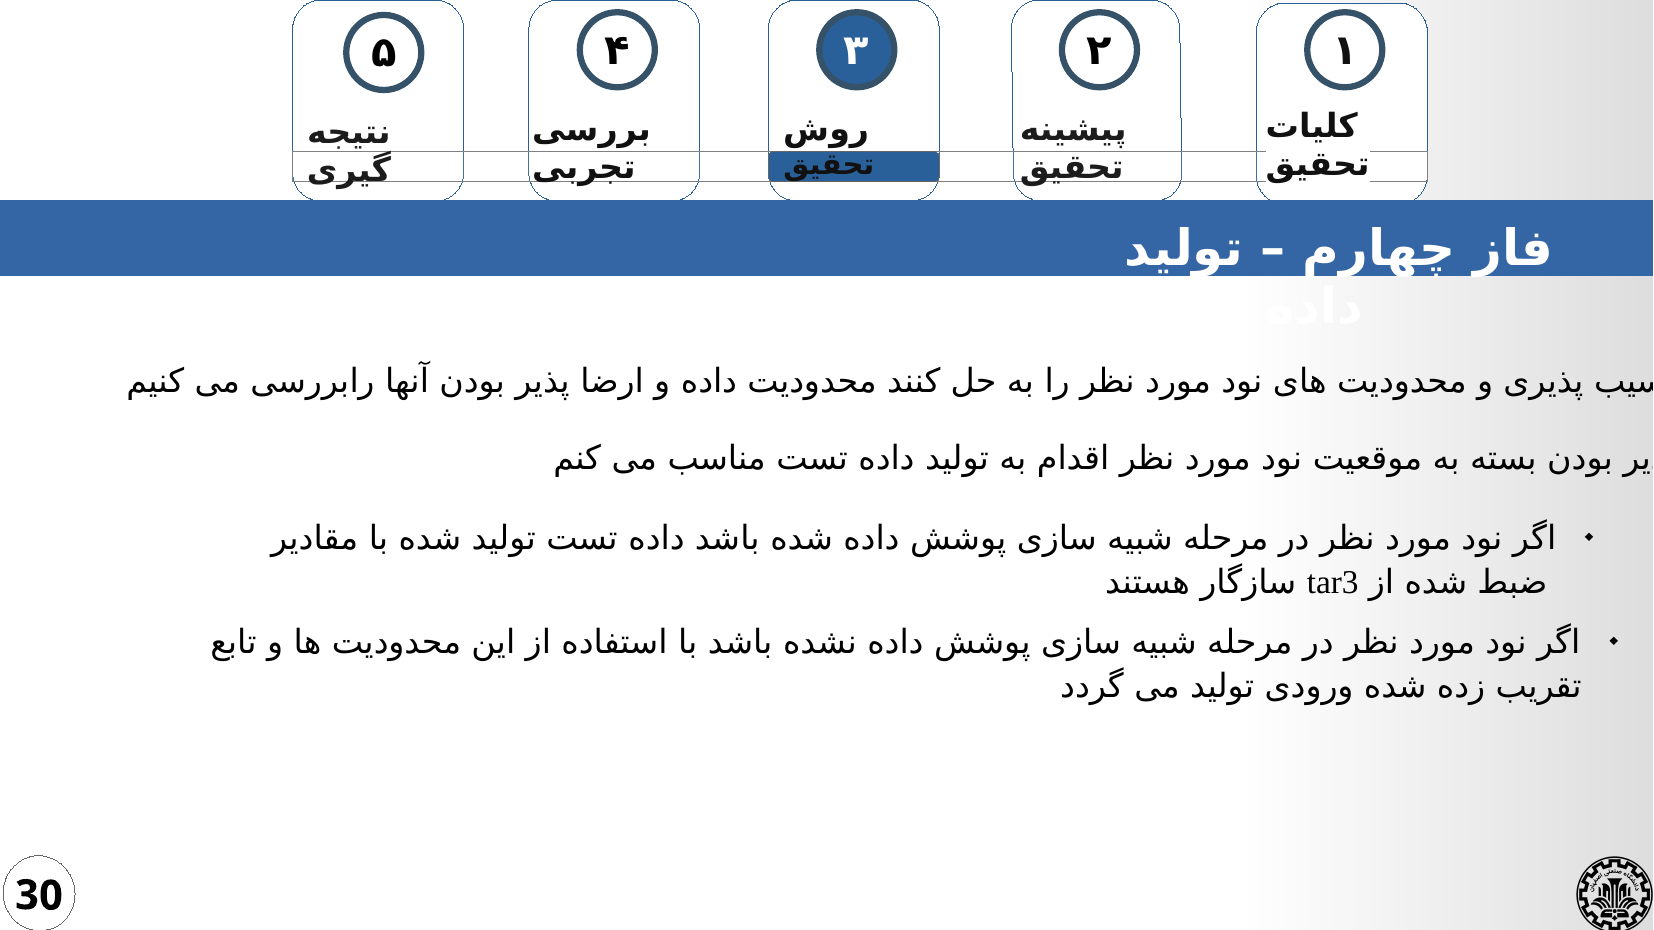

۴
۳
۲
۱
۵
کلیات تحقیق
بررسی تجربی
روش تحقیق
پیشینه تحقیق
نتیجه گیری
فاز چهارم – تولید داده تست
در ابتدا محدودیت های آسیب پذیری و محدودیت های نود مورد نظر را به حل کنند محدودیت داده و ارضا پذیر بودن آنها رابررسی می کنیم
در صورت ارضا پذیر بودن بسته به موقعیت نود مورد نظر اقدام به تولید داده تست مناسب می کنم
اگر نود مورد نظر در مرحله شبیه سازی پوشش داده شده باشد داده تست تولید شده با مقادیر
 ضبط شده از tar3 سازگار هستند
اگر نود مورد نظر در مرحله شبیه سازی پوشش داده نشده باشد با استفاده از این محدودیت ها و تابع
تقریب زده شده ورودی تولید می گردد
30